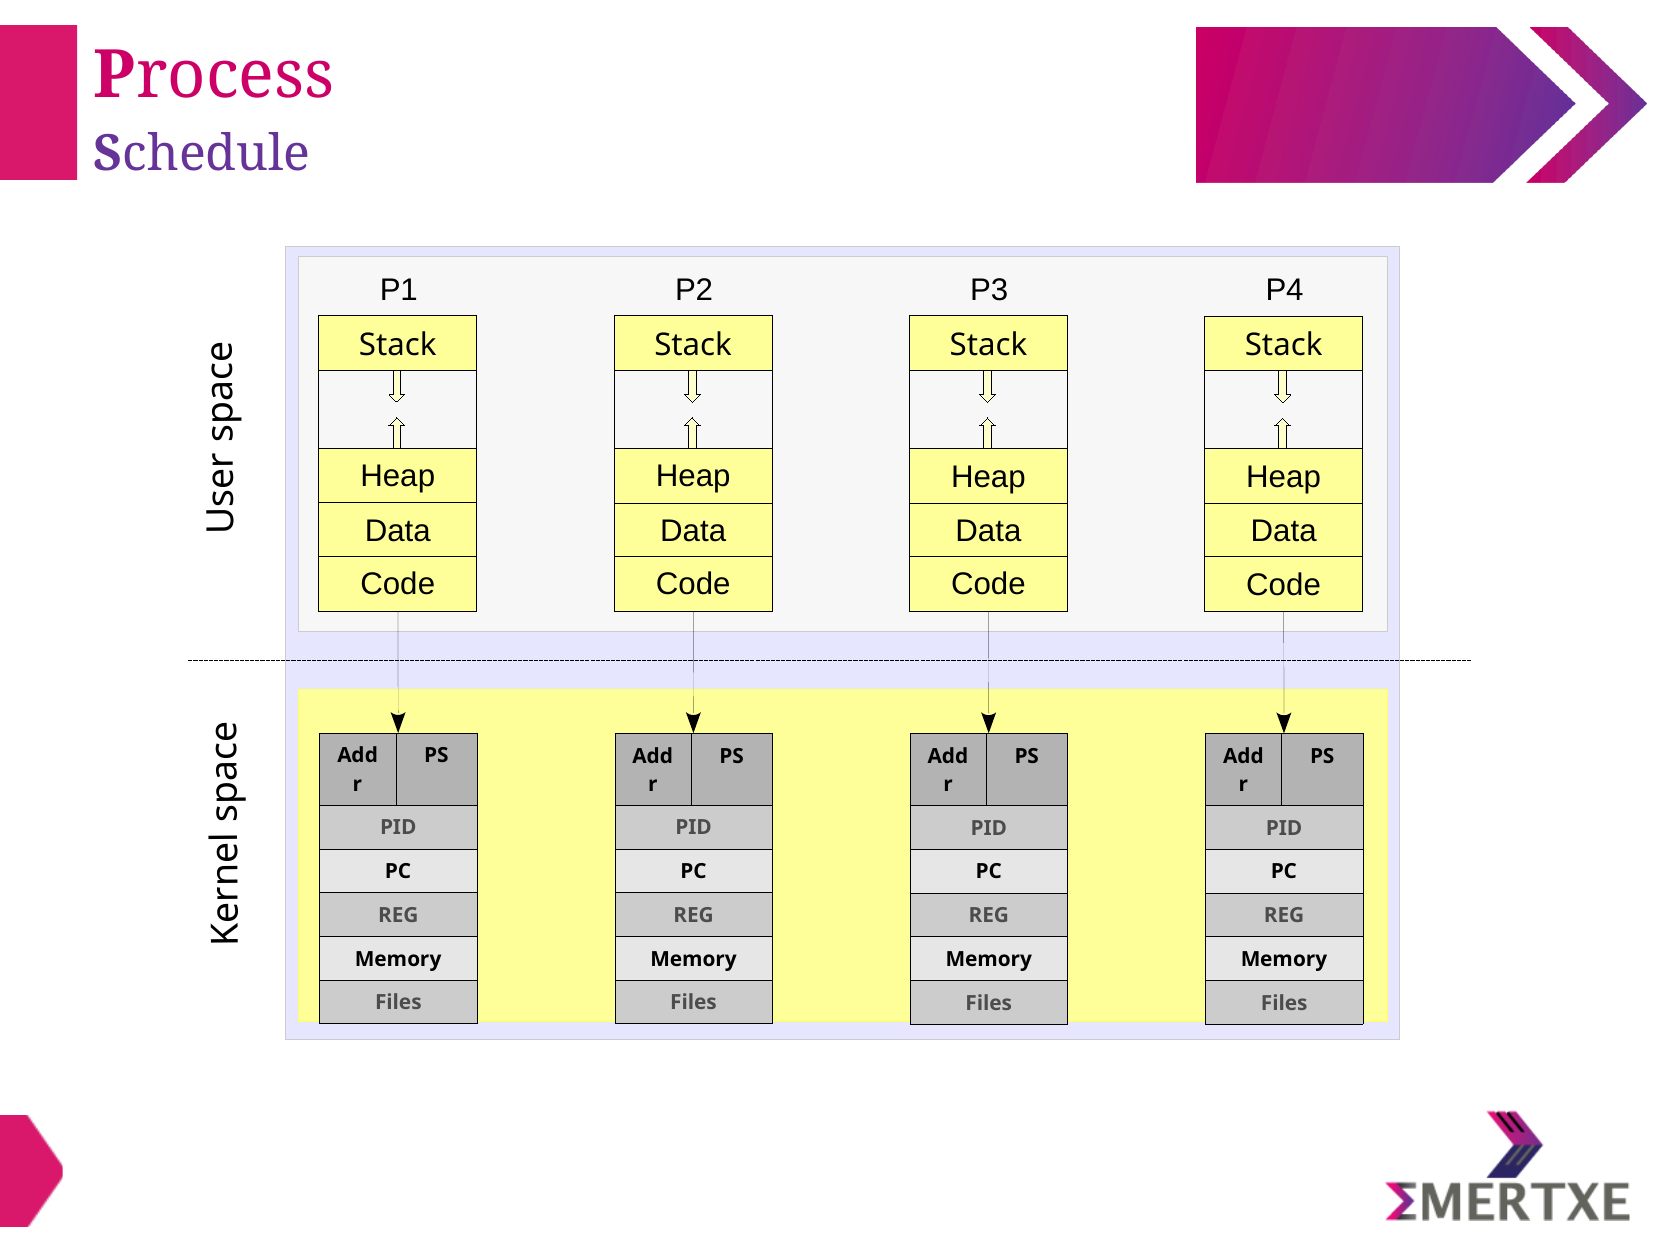

# Process Schedule
P1
P2
P3
P4
Stack
Heap
Data
Code
Stack
Heap
Data
Code
Stack
Heap
Data
Code
Stack
Heap
Data
Code
User space
| Addr | PS |
| --- | --- |
| PID | |
| PC | |
| REG | |
| Memory | |
| Files | |
| Addr | PS |
| --- | --- |
| PID | |
| PC | |
| REG | |
| Memory | |
| Files | |
| Addr | PS |
| --- | --- |
| PID | |
| PC | |
| REG | |
| Memory | |
| Files | |
| Addr | PS |
| --- | --- |
| PID | |
| PC | |
| REG | |
| Memory | |
| Files | |
Kernel space